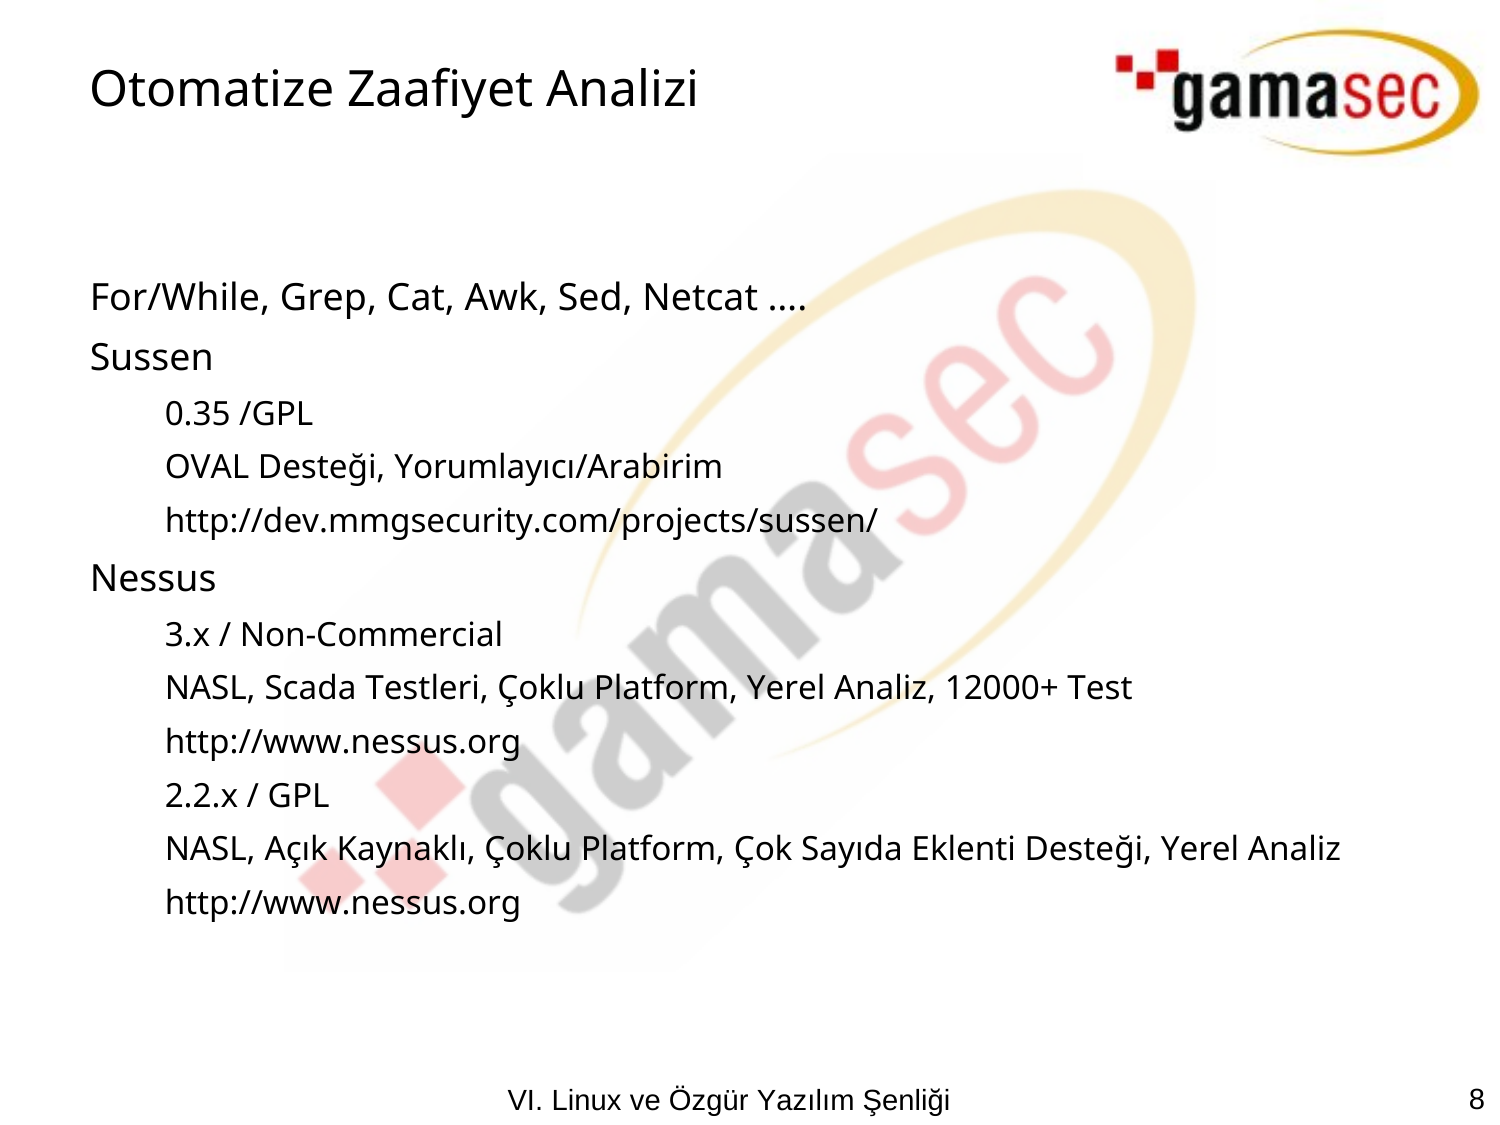

# Otomatize Zaafiyet Analizi
For/While, Grep, Cat, Awk, Sed, Netcat ….
Sussen
0.35 /GPL
OVAL Desteği, Yorumlayıcı/Arabirim
http://dev.mmgsecurity.com/projects/sussen/
Nessus
3.x / Non-Commercial
NASL, Scada Testleri, Çoklu Platform, Yerel Analiz, 12000+ Test
http://www.nessus.org
2.2.x / GPL
NASL, Açık Kaynaklı, Çoklu Platform, Çok Sayıda Eklenti Desteği, Yerel Analiz
http://www.nessus.org
8